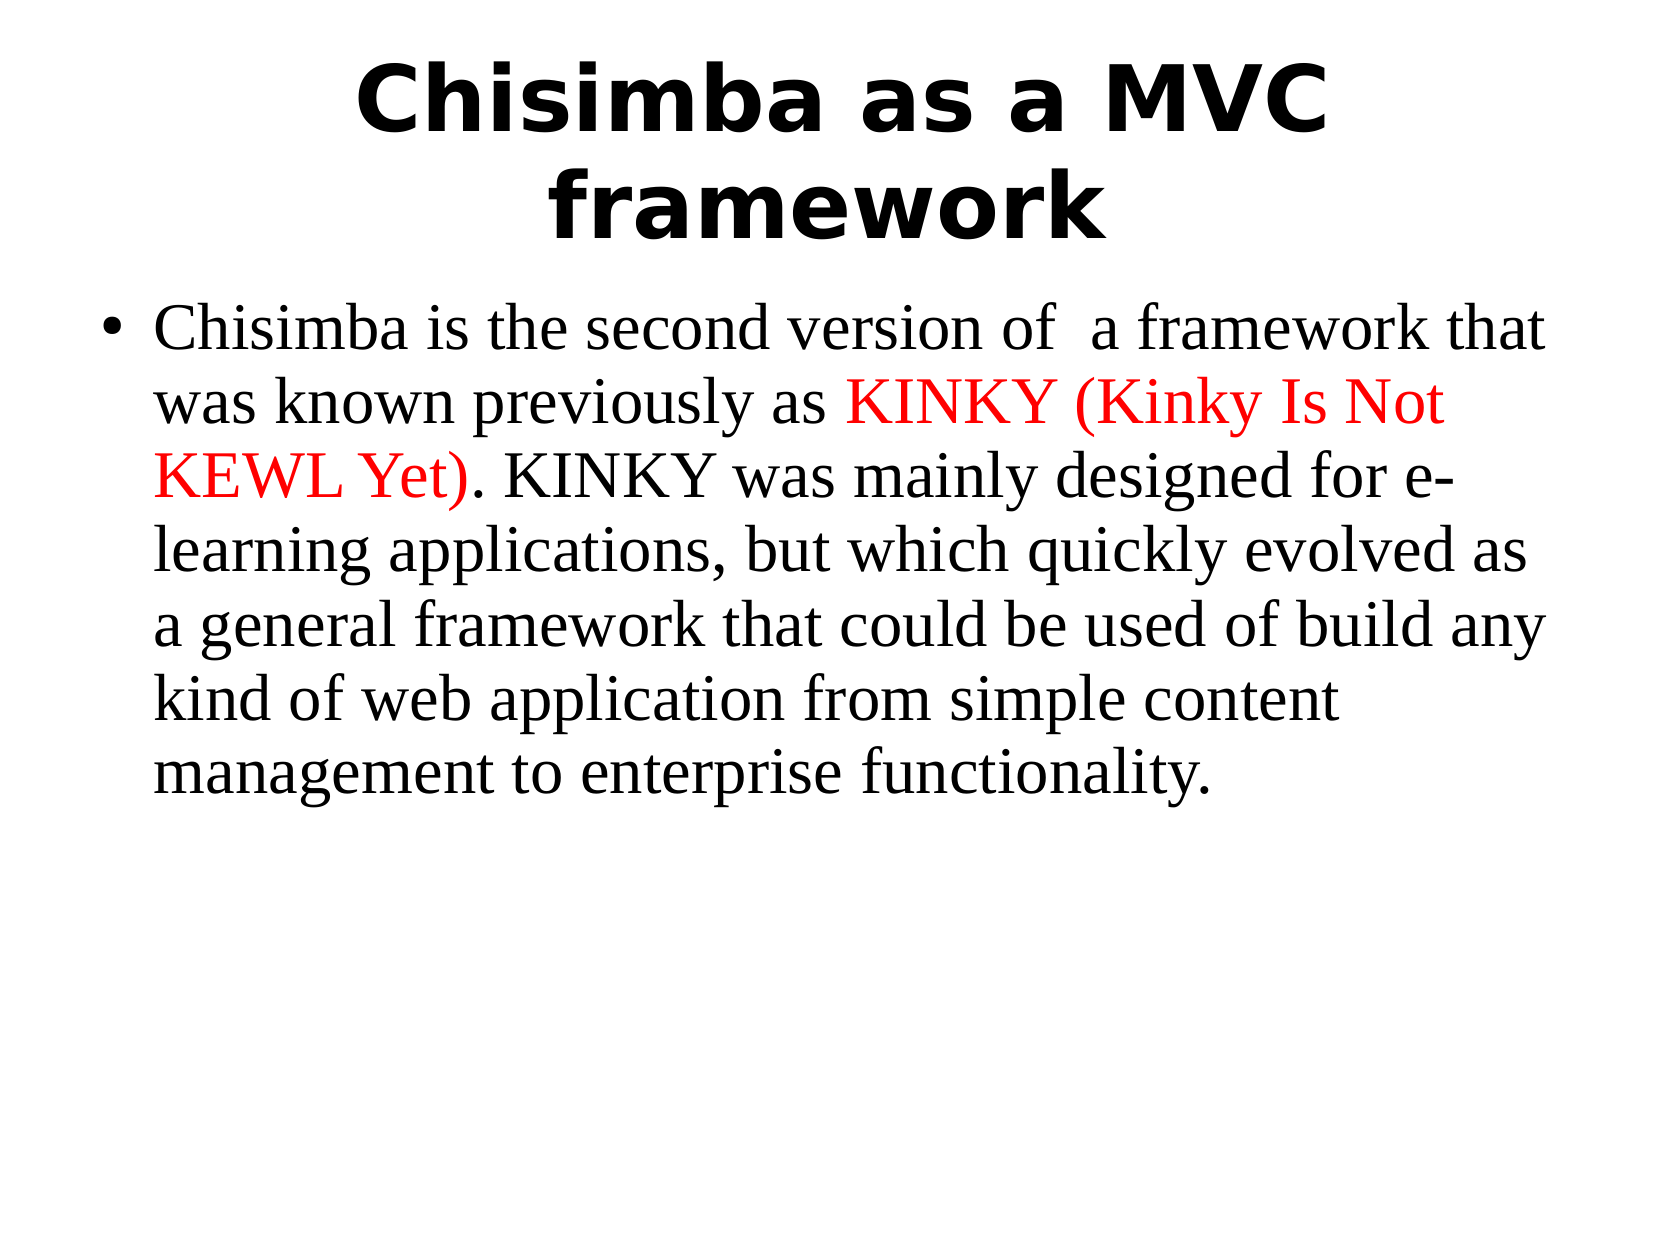

# Chisimba as a MVC framework
Chisimba is the second version of a framework that was known previously as KINKY (Kinky Is Not KEWL Yet). KINKY was mainly designed for e-learning applications, but which quickly evolved as a general framework that could be used of build any kind of web application from simple content management to enterprise functionality.